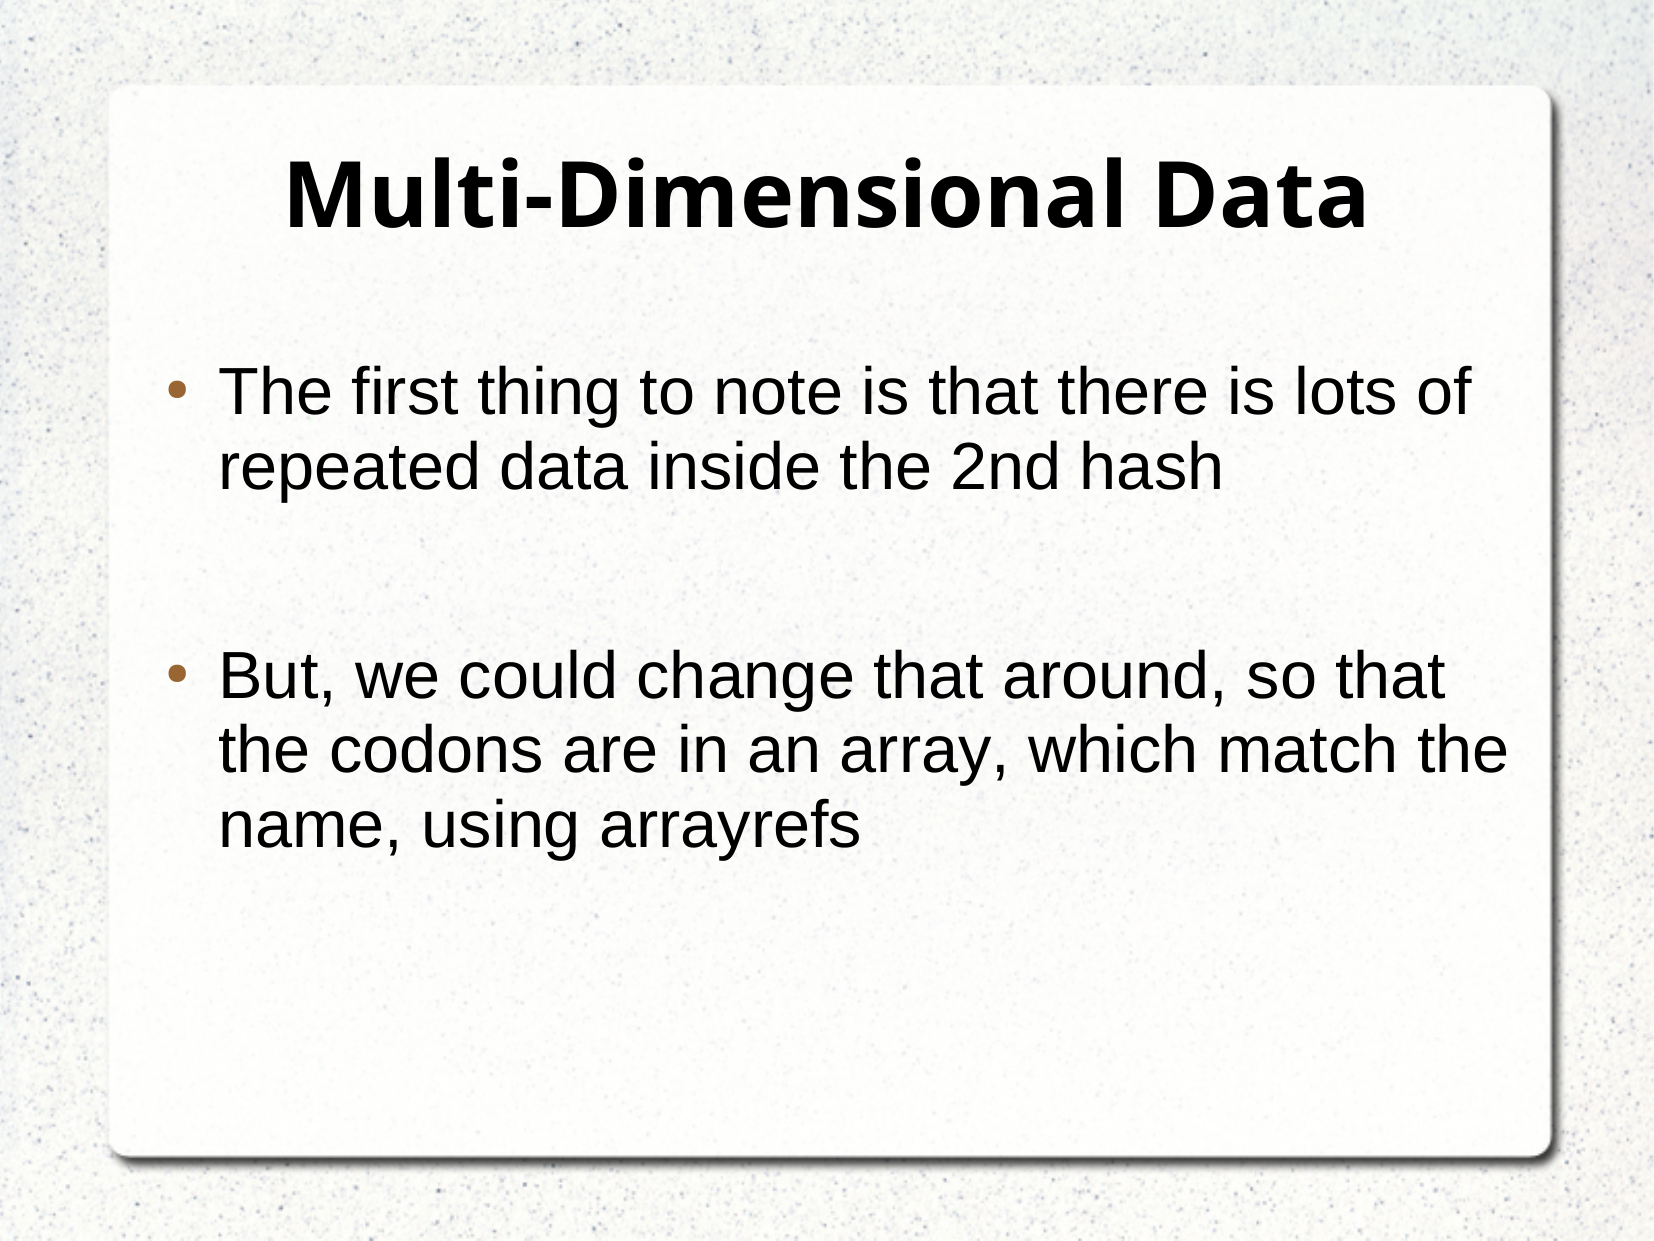

# Multi-Dimensional Data
The first thing to note is that there is lots of repeated data inside the 2nd hash
But, we could change that around, so that the codons are in an array, which match the name, using arrayrefs